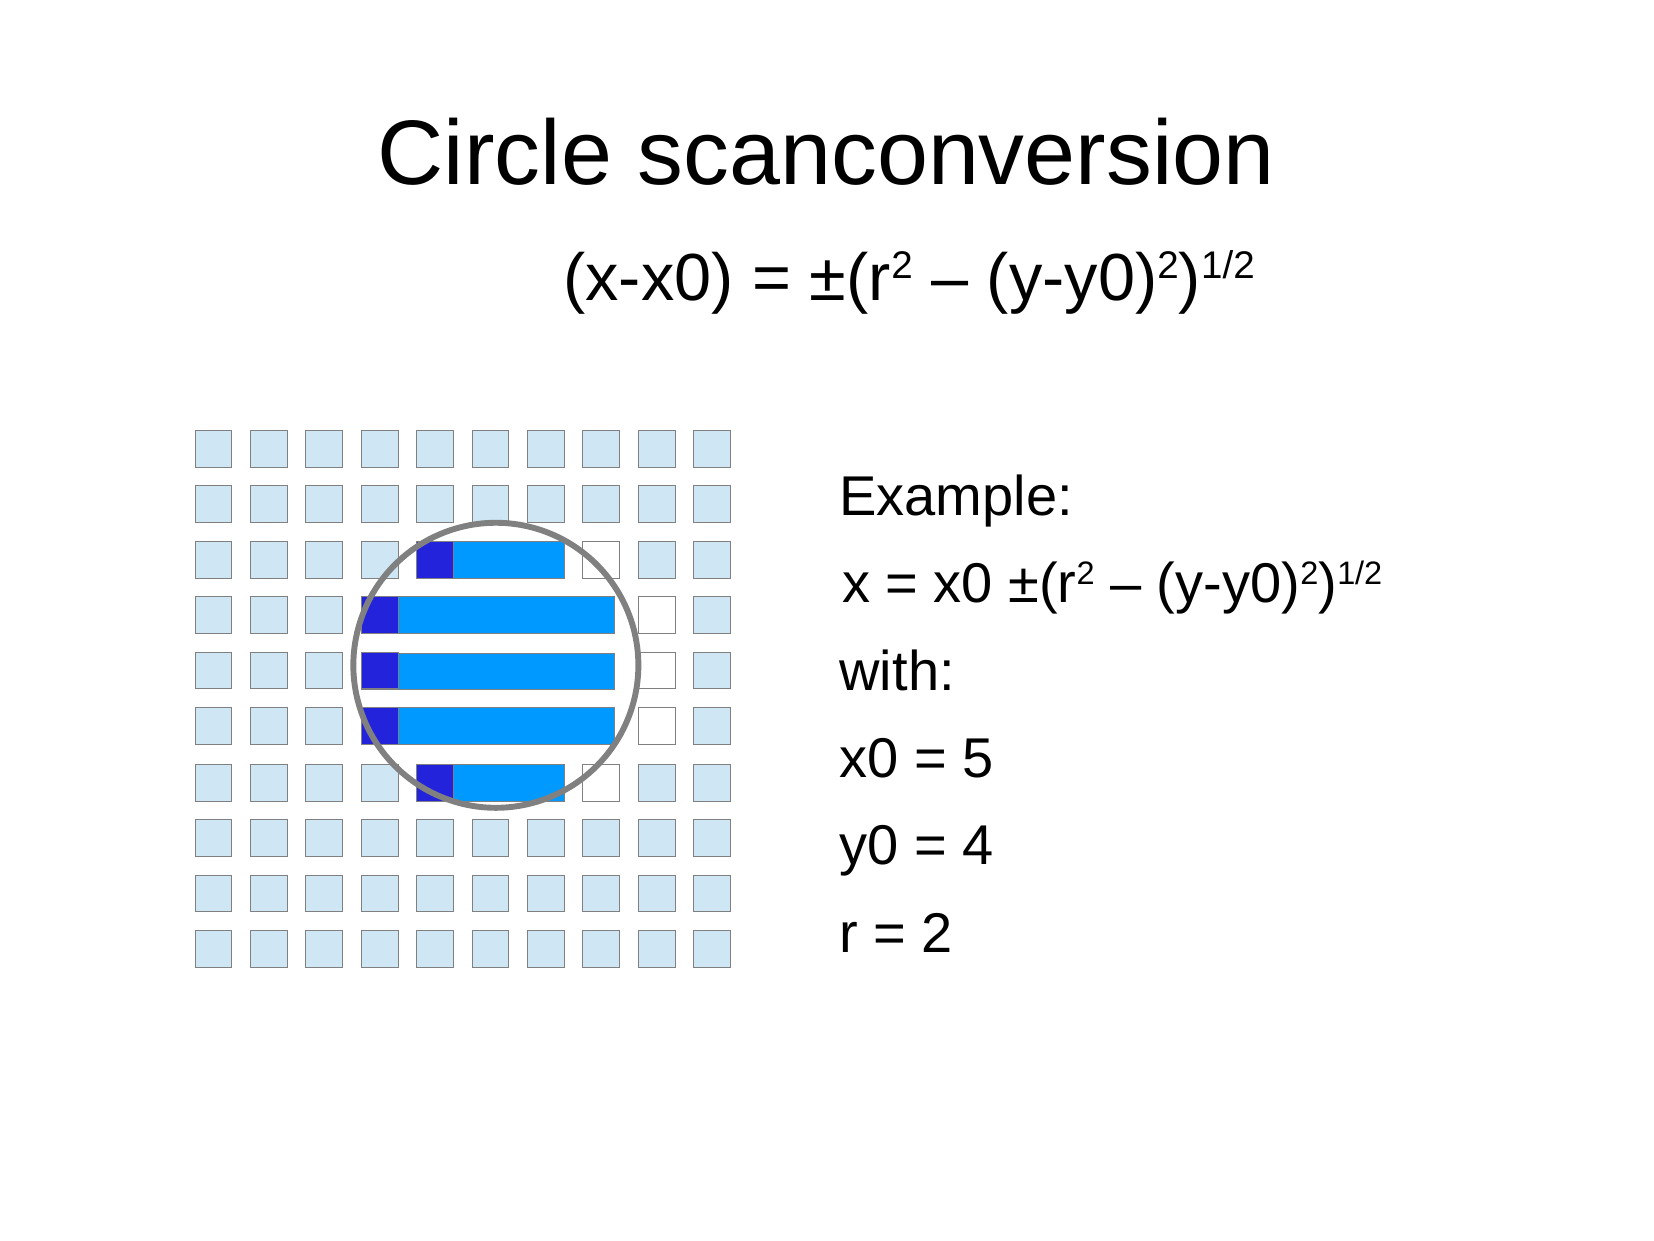

# Circle scanconversion
(x-x0) = ±(r2 – (y-y0)2)1/2
Example:
 x = x0 ±(r2 – (y-y0)2)1/2
with:
x0 = 5
y0 = 4
r = 2